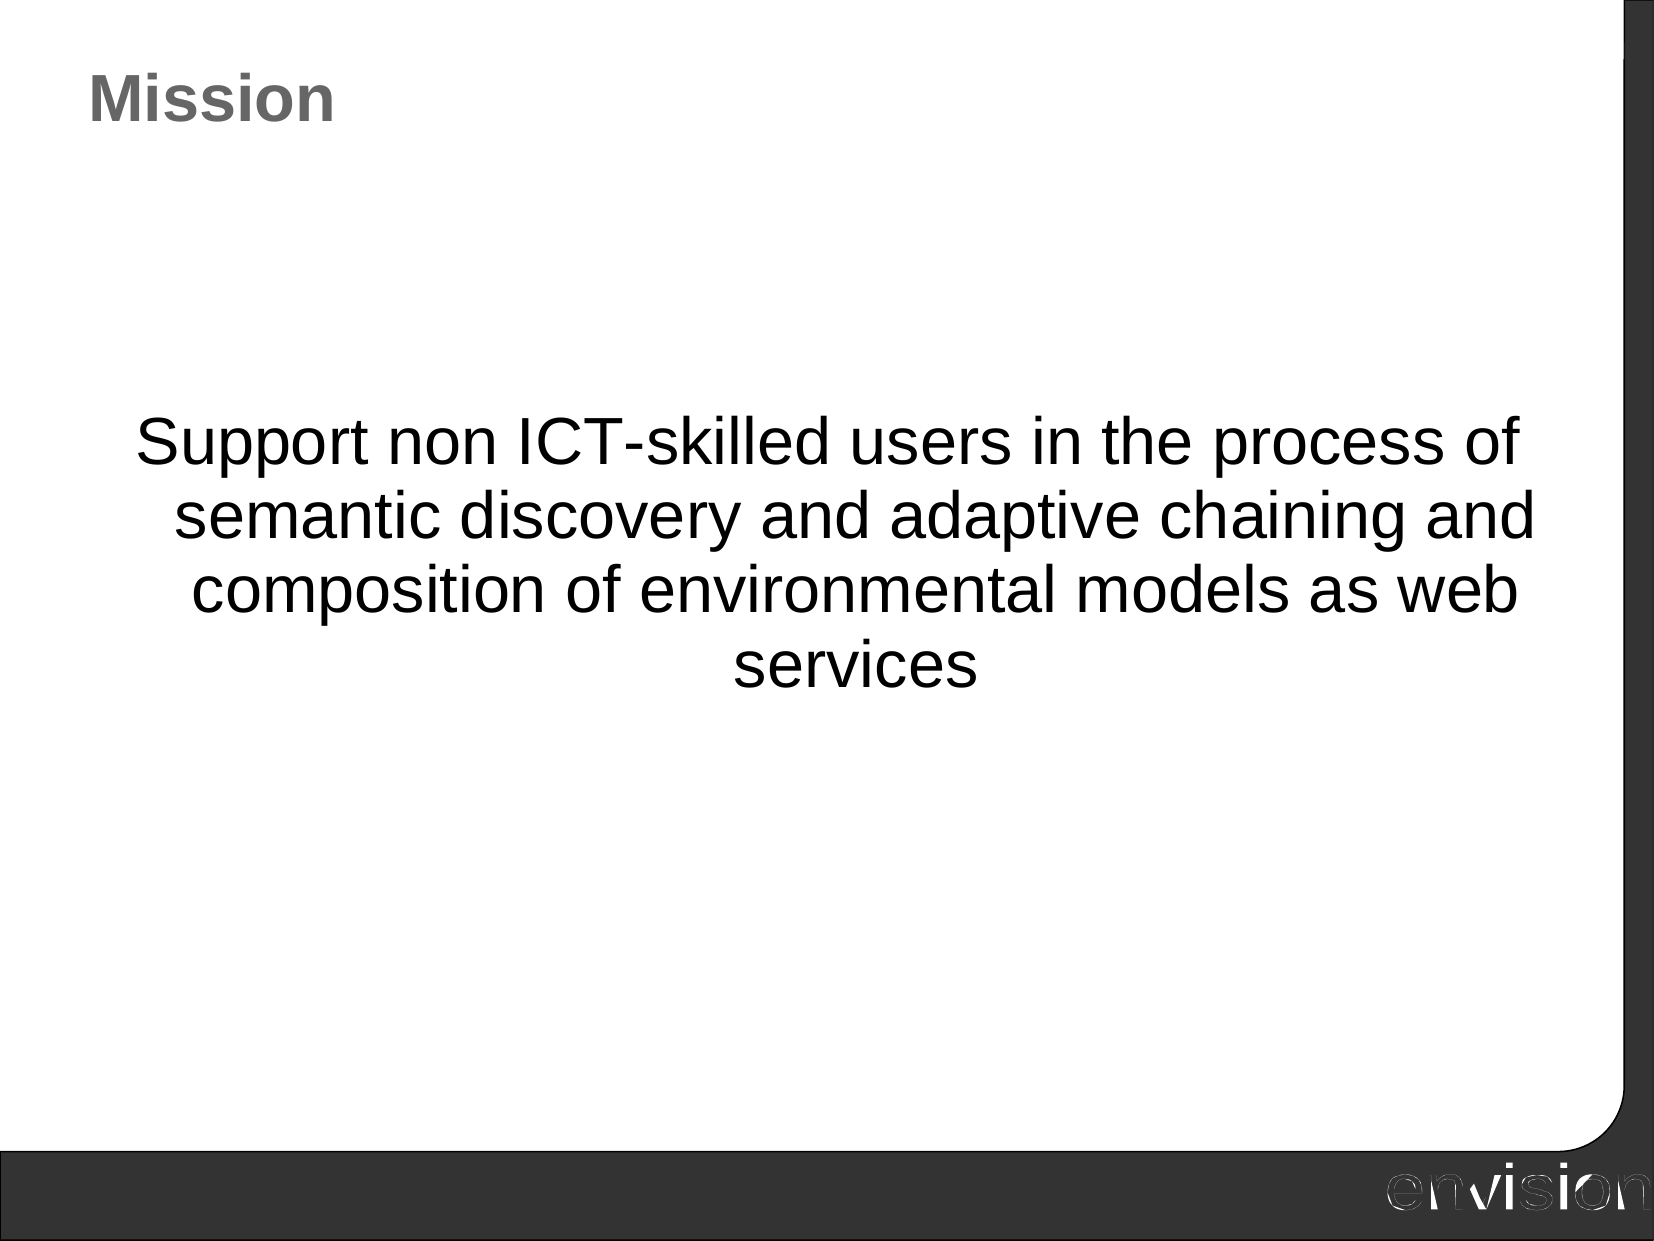

# Mission
Support non ICT-skilled users in the process of semantic discovery and adaptive chaining and composition of environmental models as web services